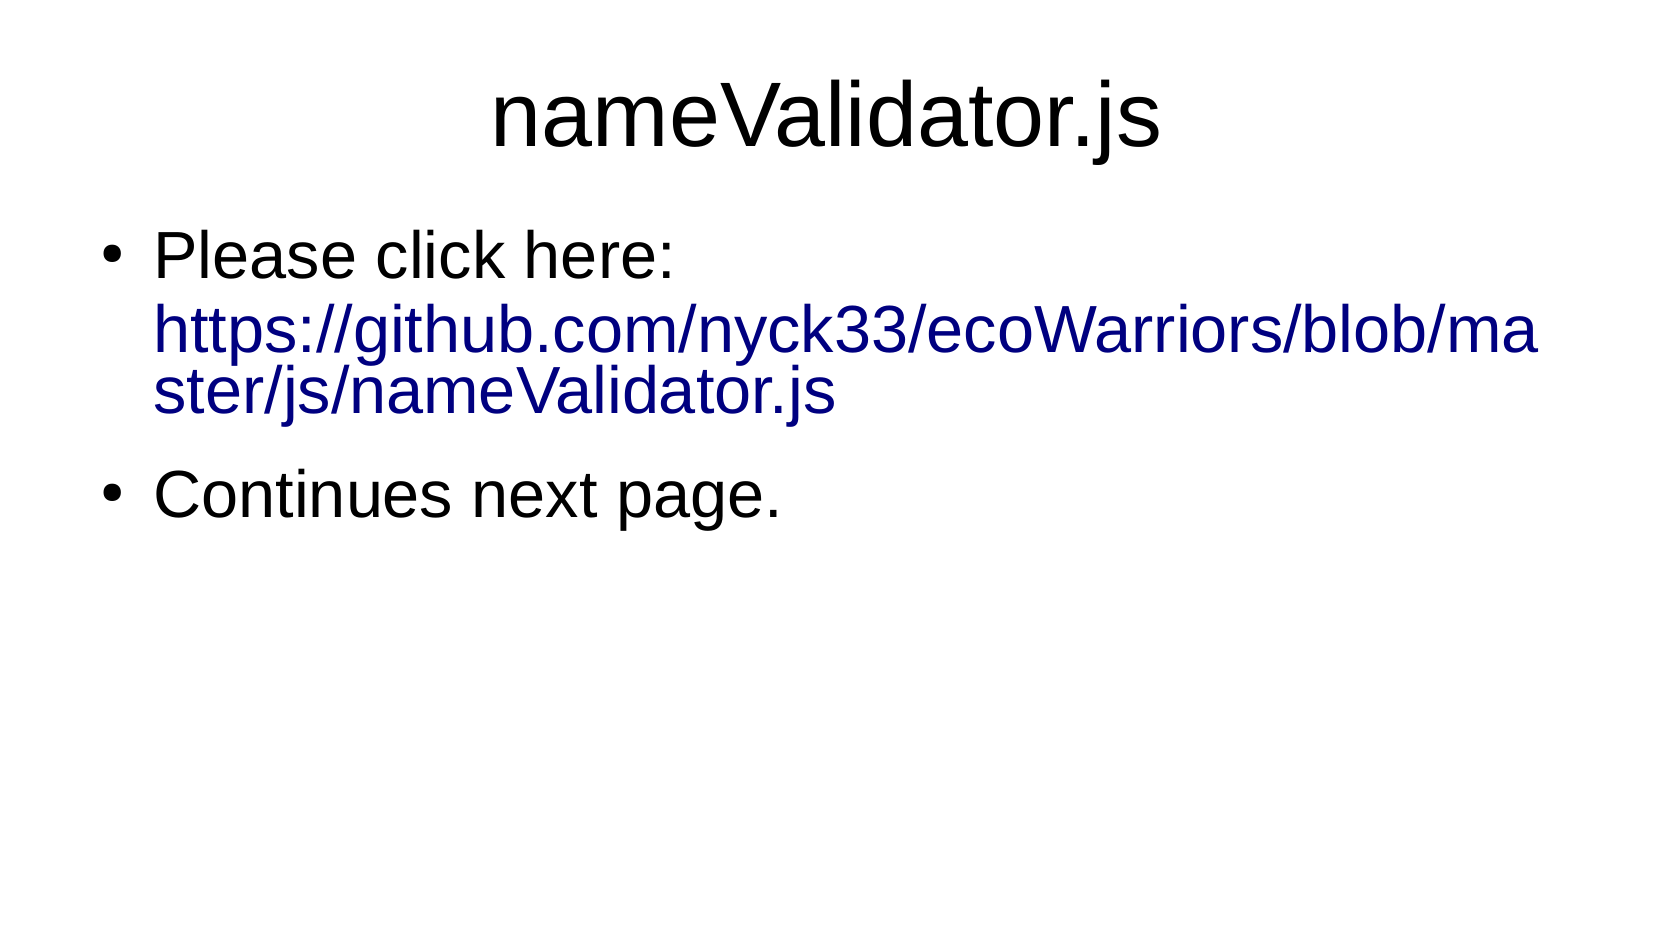

# nameValidator.js
Please click here: https://github.com/nyck33/ecoWarriors/blob/master/js/nameValidator.js
Continues next page.